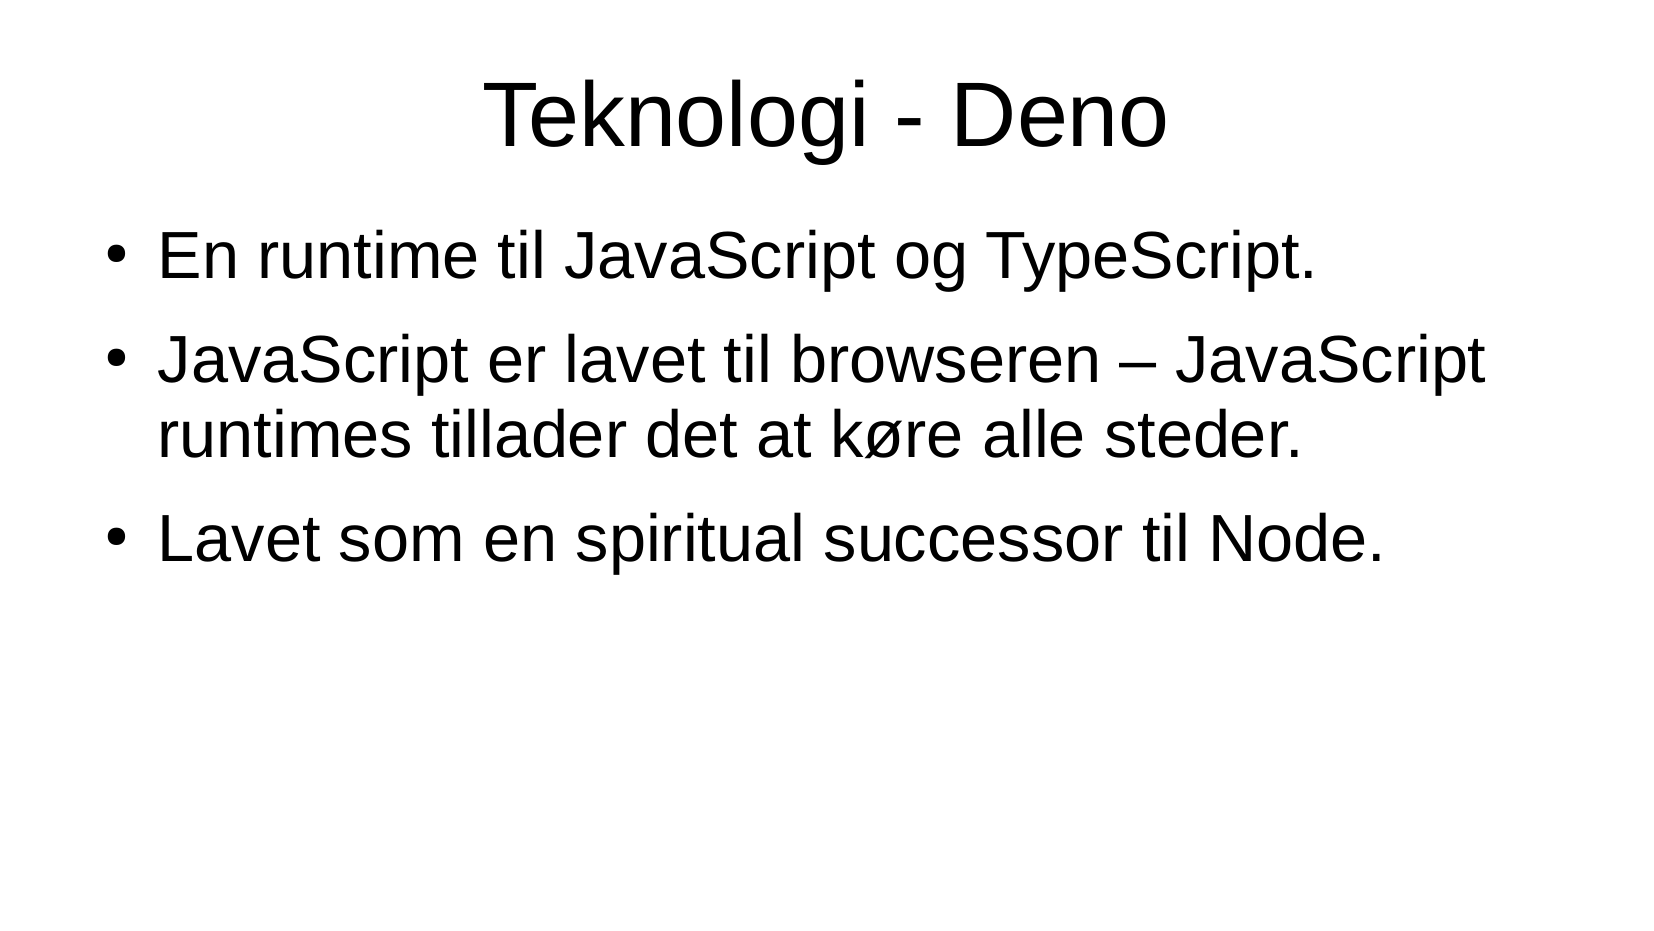

# Teknologi - Deno
En runtime til JavaScript og TypeScript.
JavaScript er lavet til browseren – JavaScript runtimes tillader det at køre alle steder.
Lavet som en spiritual successor til Node.